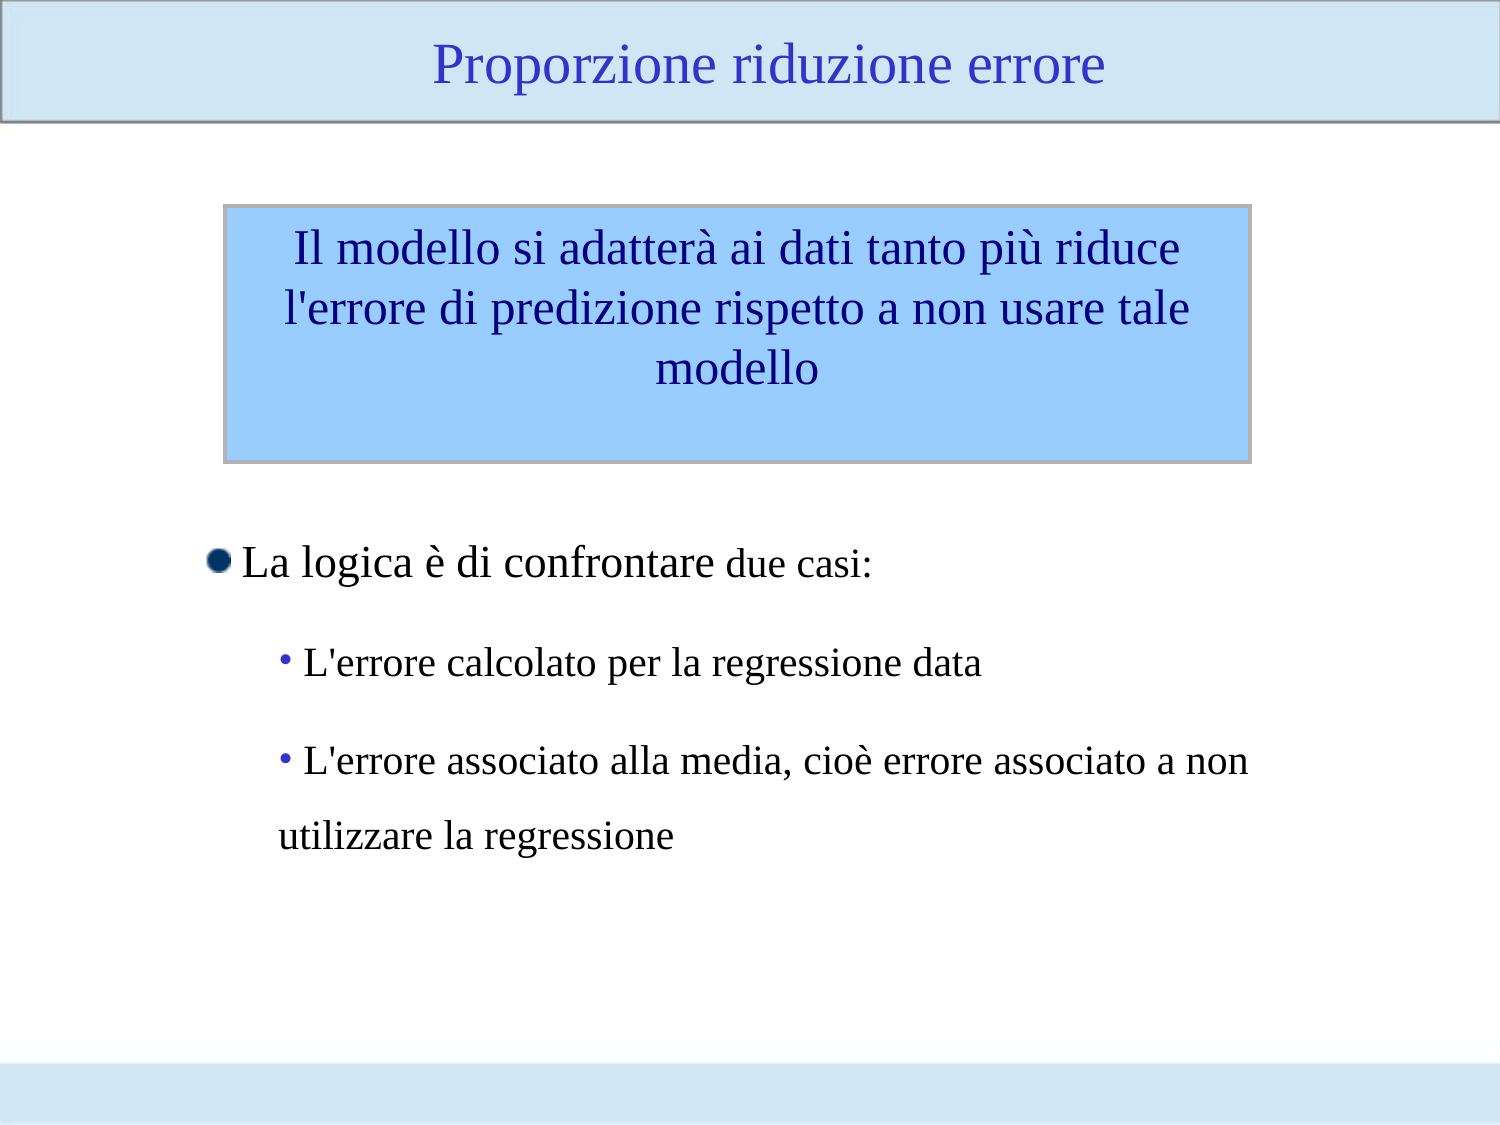

# Proporzione riduzione errore
Il modello si adatterà ai dati tanto più riduce l'errore di predizione rispetto a non usare tale modello
 La logica è di confrontare due casi:
 L'errore calcolato per la regressione data
 L'errore associato alla media, cioè errore associato a non utilizzare la regressione
69